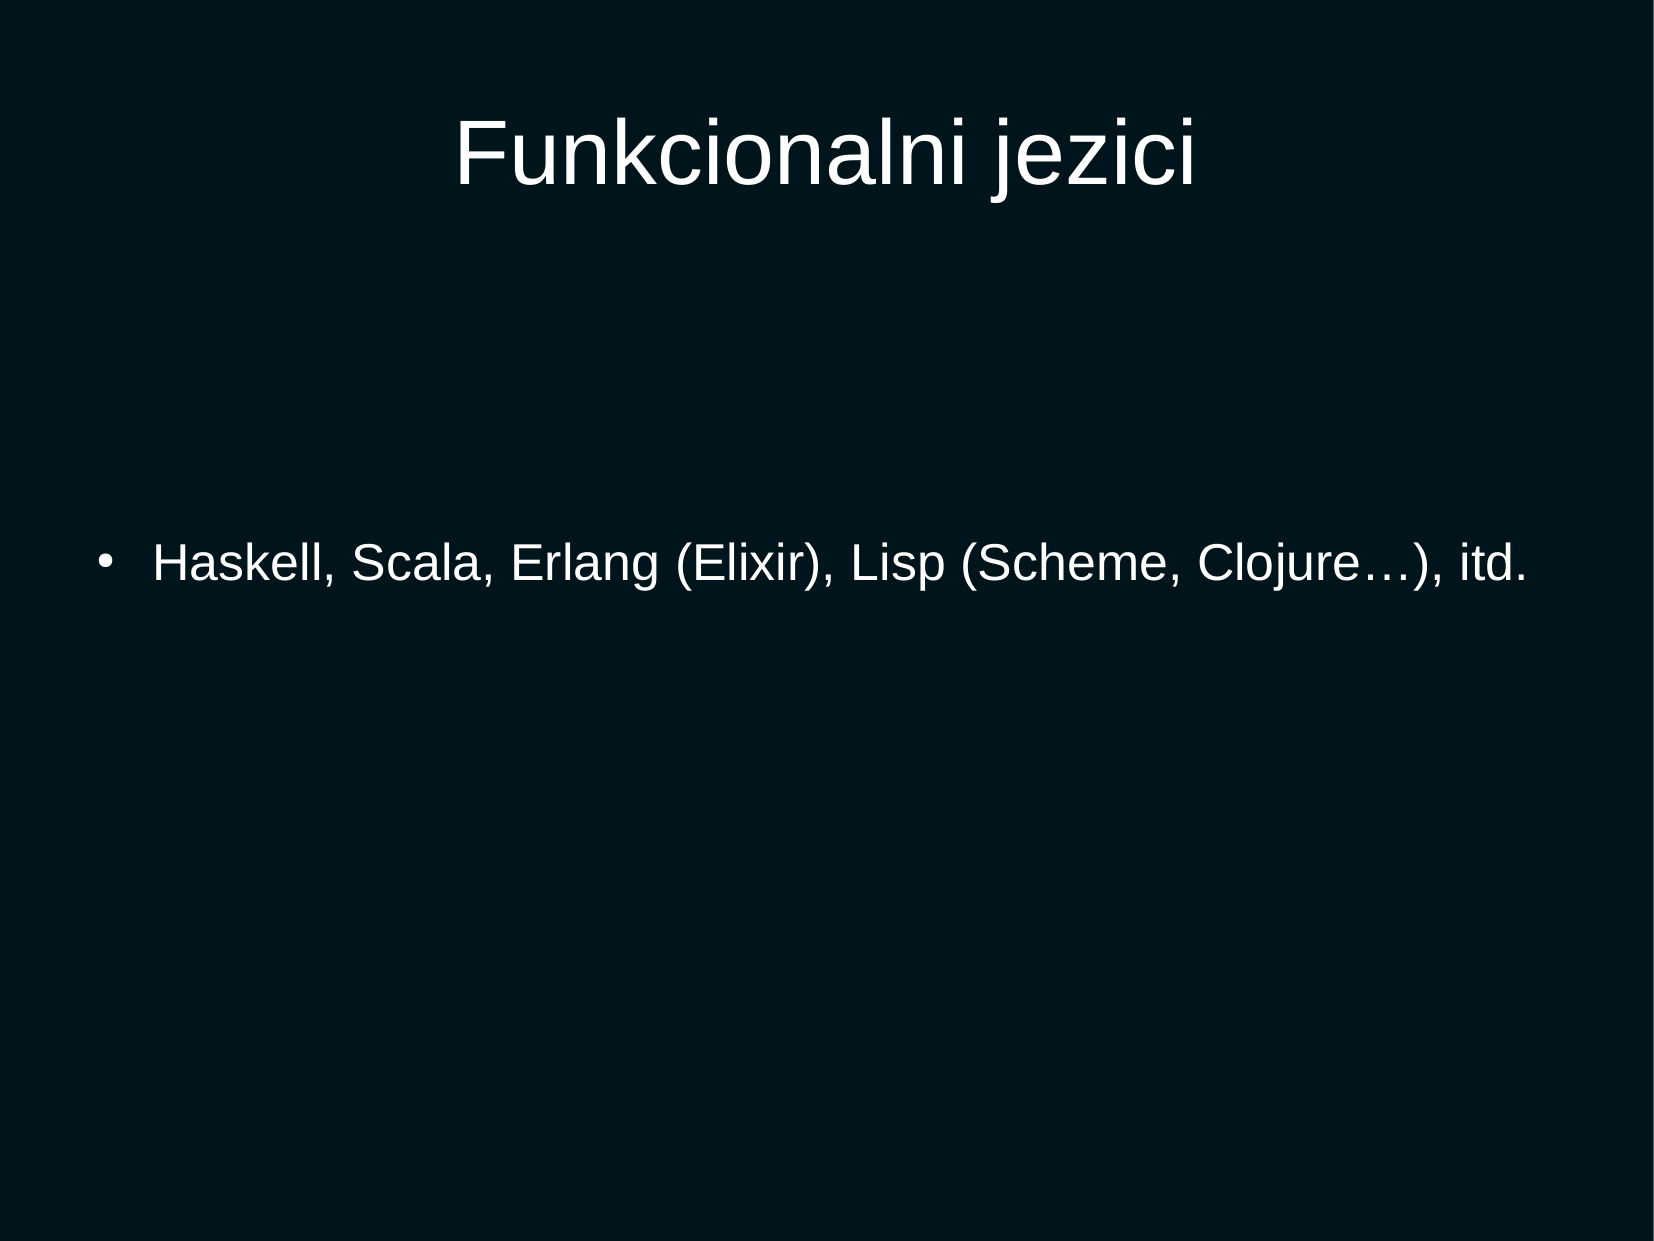

# Funkcionalni jezici
 Haskell, Scala, Erlang (Elixir), Lisp (Scheme, Clojure…), itd.